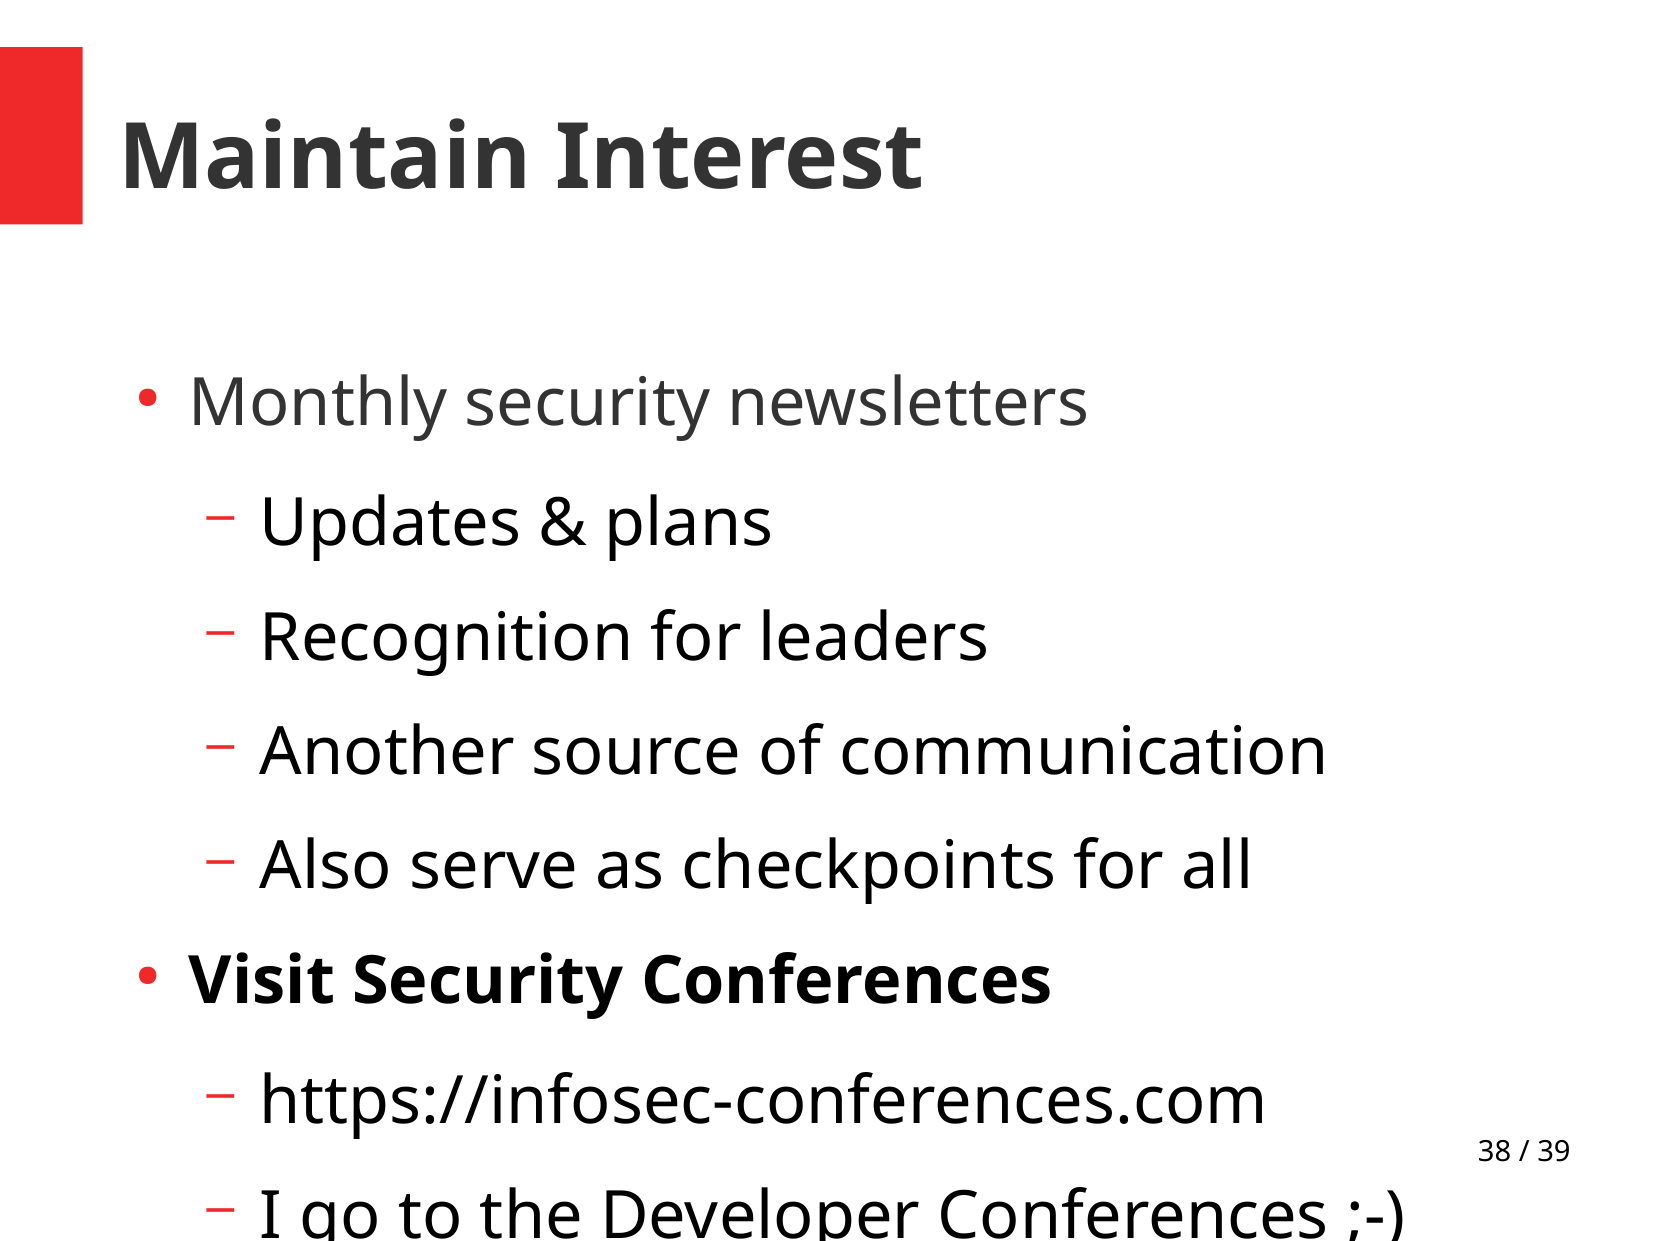

# Maintain Interest
Monthly security newsletters
Updates & plans
Recognition for leaders
Another source of communication
Also serve as checkpoints for all
Visit Security Conferences
https://infosec-conferences.com
I go to the Developer Conferences ;-)
38